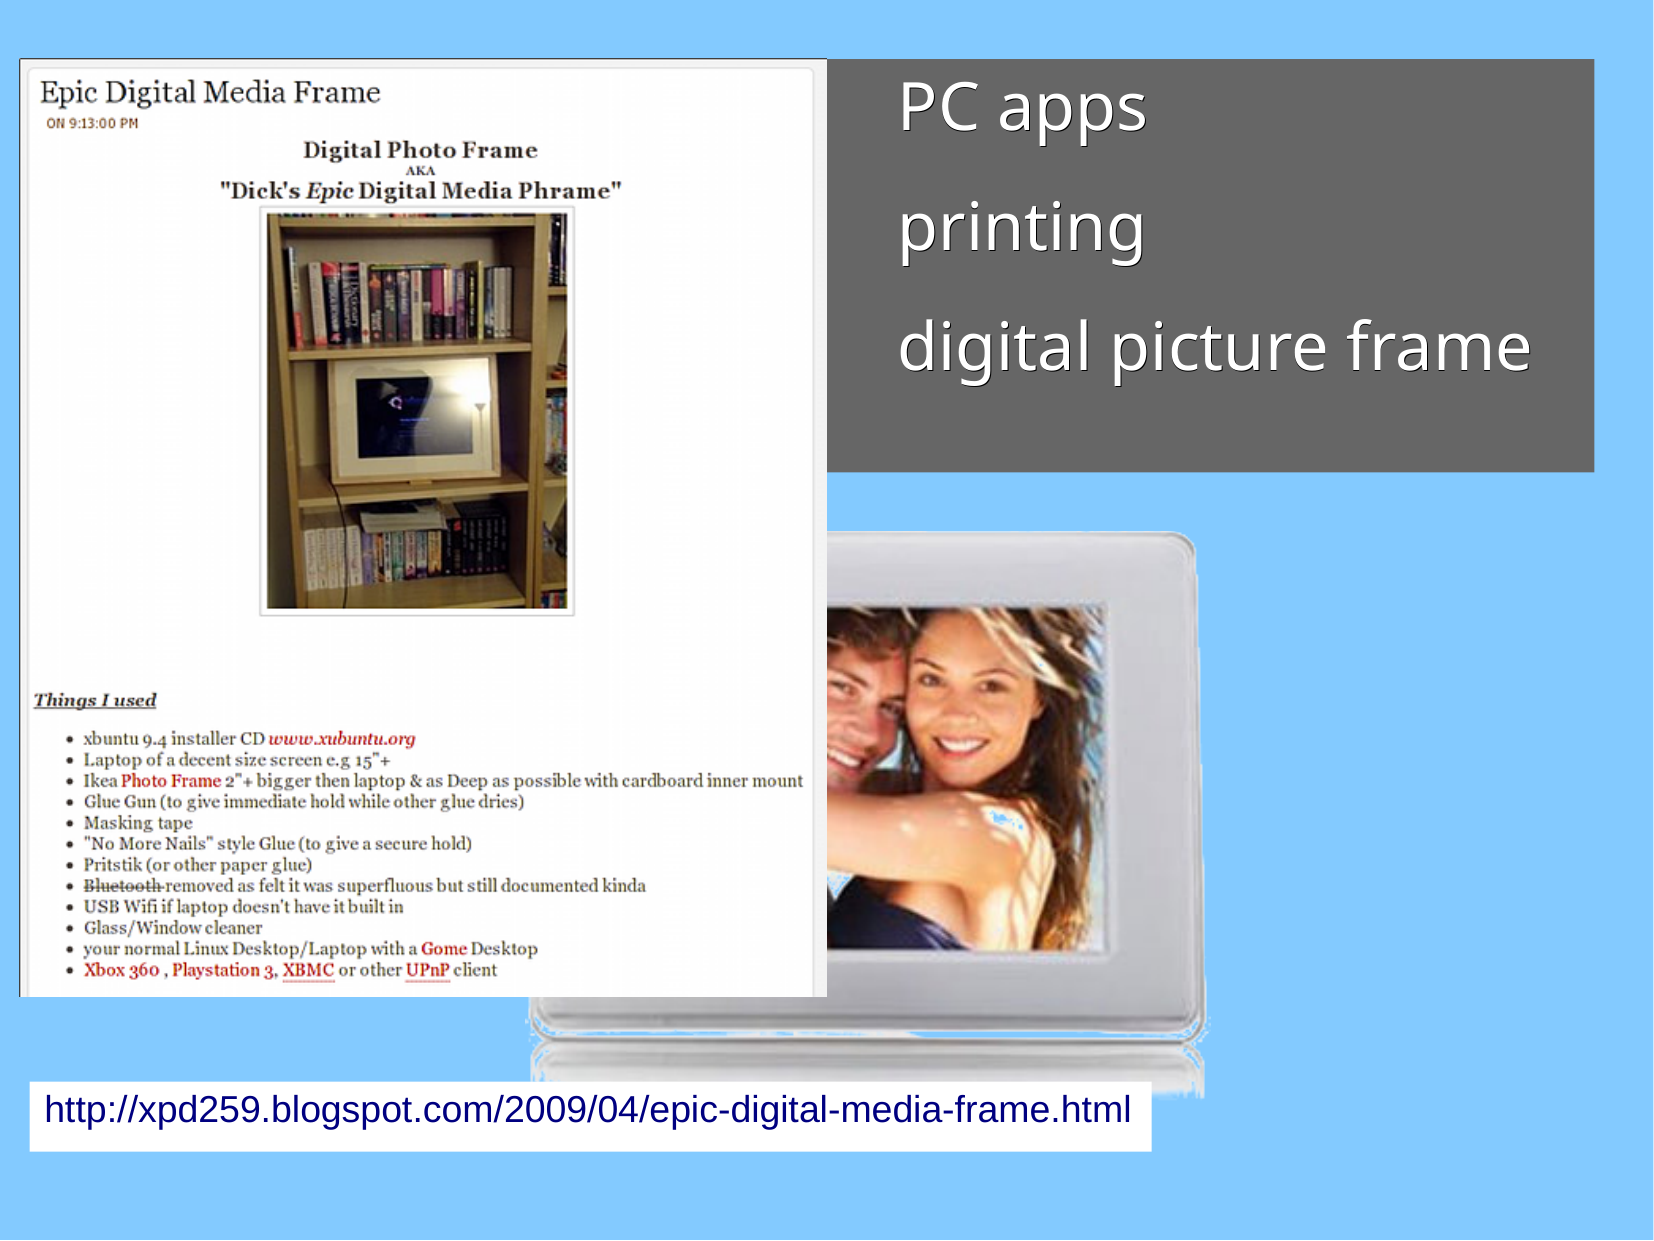

PC apps
printing
digital picture frame
# Viewing
http://xpd259.blogspot.com/2009/04/epic-digital-media-frame.html